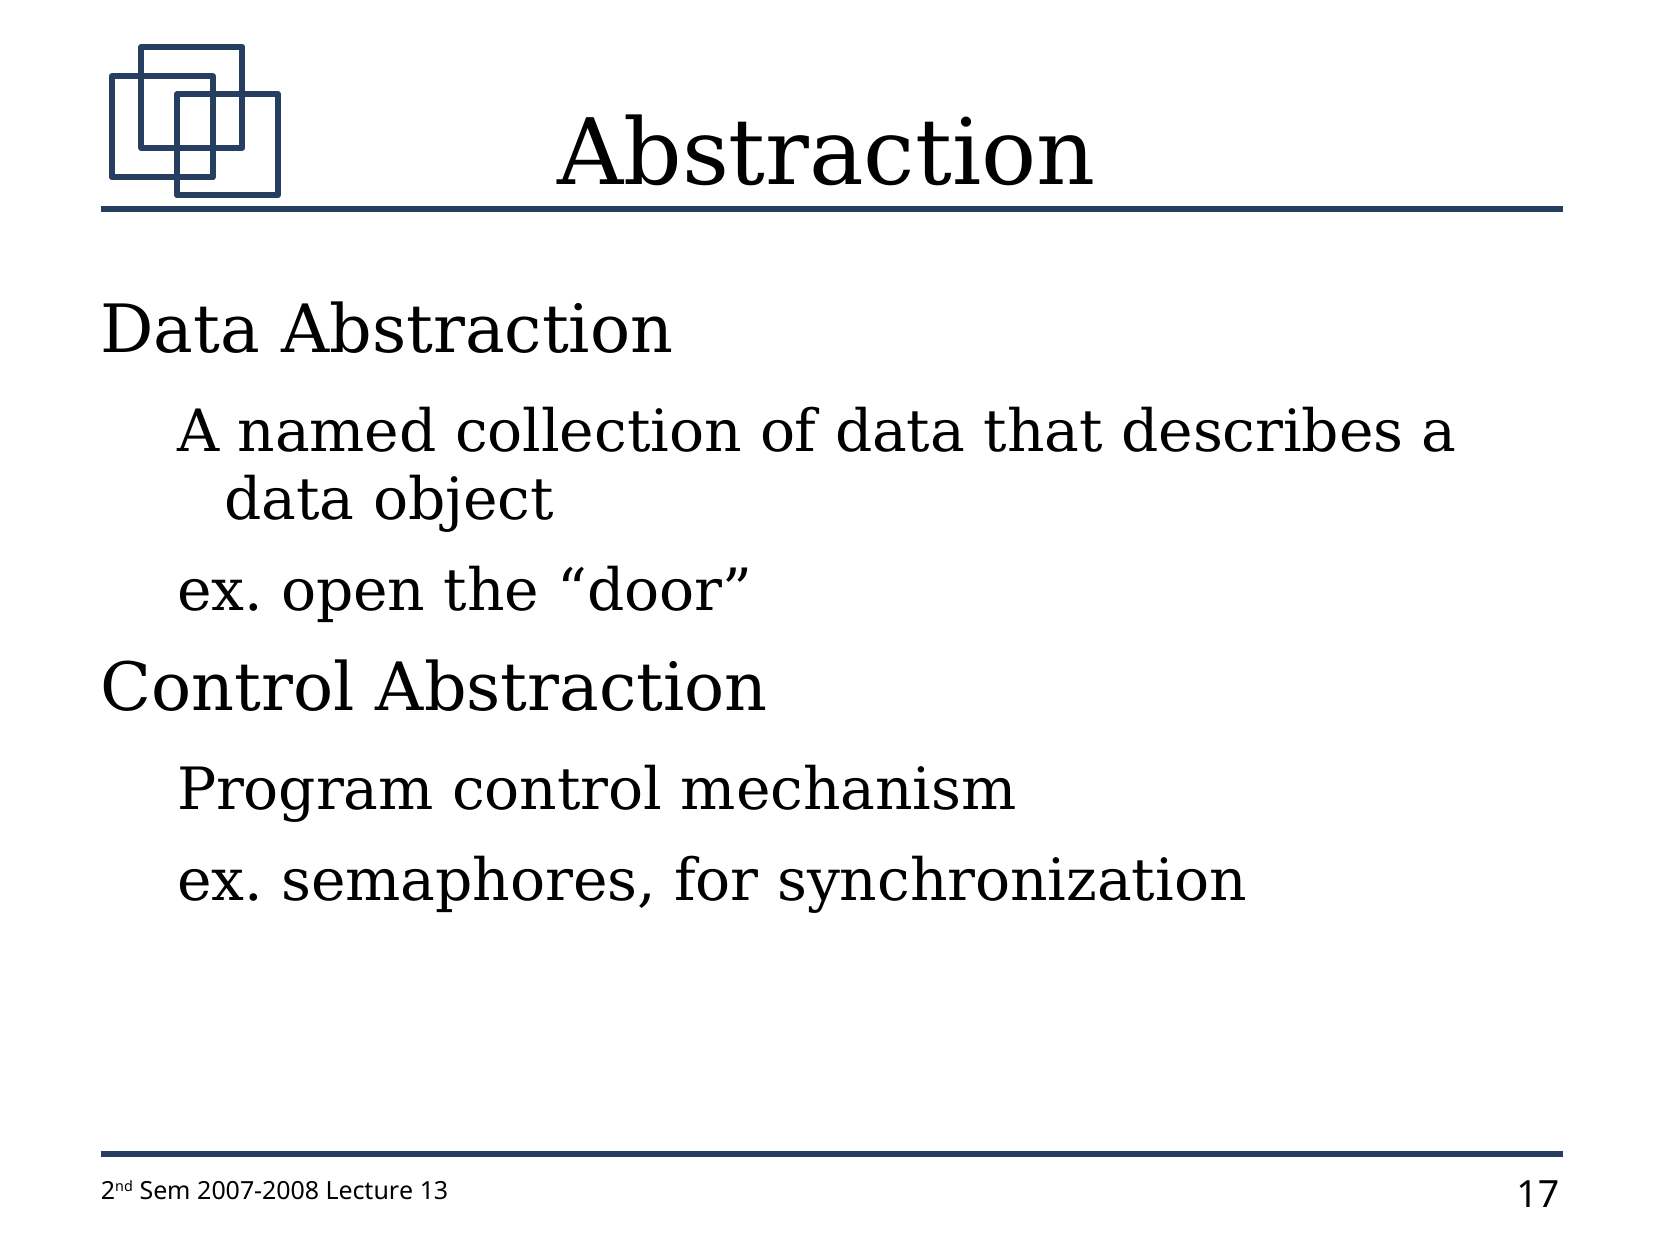

# Abstraction
Data Abstraction
A named collection of data that describes a data object
ex. open the “door”
Control Abstraction
Program control mechanism
ex. semaphores, for synchronization